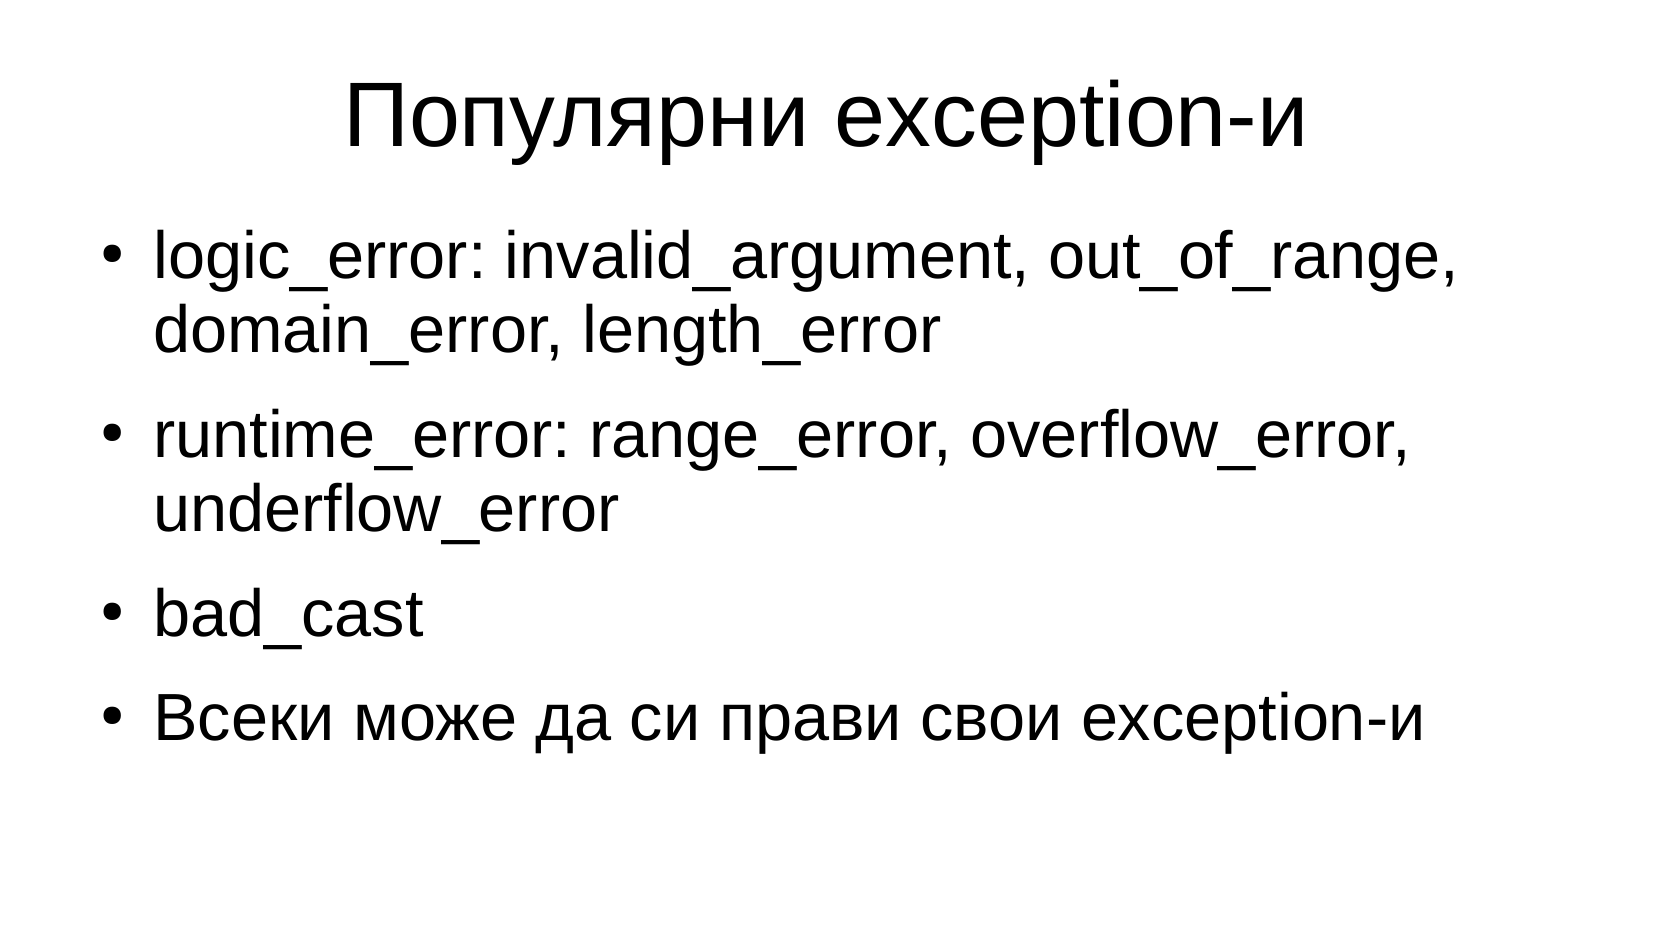

# Популярни exception-и
logic_error: invalid_argument, out_of_range, domain_error, length_error
runtime_error: range_error, overflow_error, underflow_error
bad_cast
Всеки може да си прави свои еxception-и